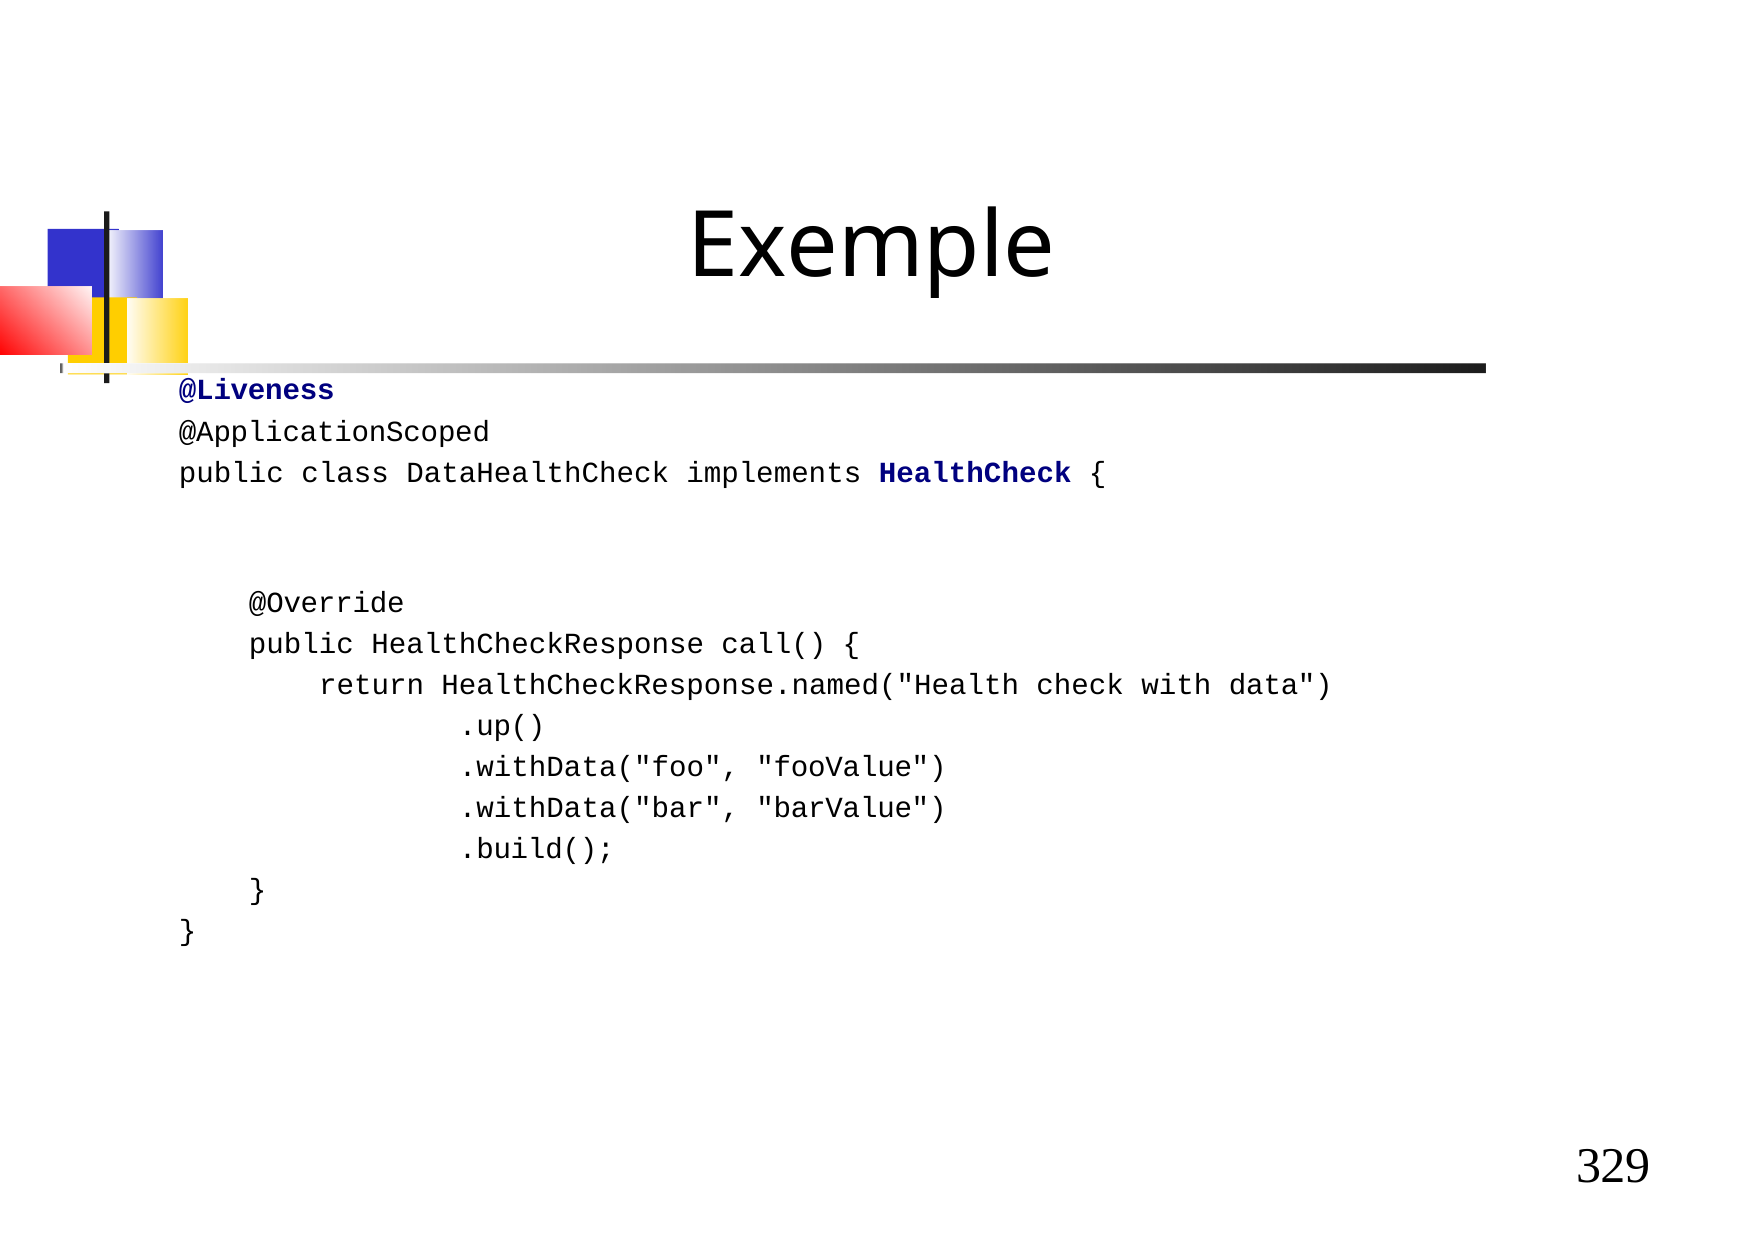

# Exemple
@Liveness
@ApplicationScoped
public class DataHealthCheck implements HealthCheck {
@Override
public HealthCheckResponse call() {
return HealthCheckResponse.named("Health check with data")
.up()
.withData("foo", "fooValue")
.withData("bar", "barValue")
.build();
}
}
329